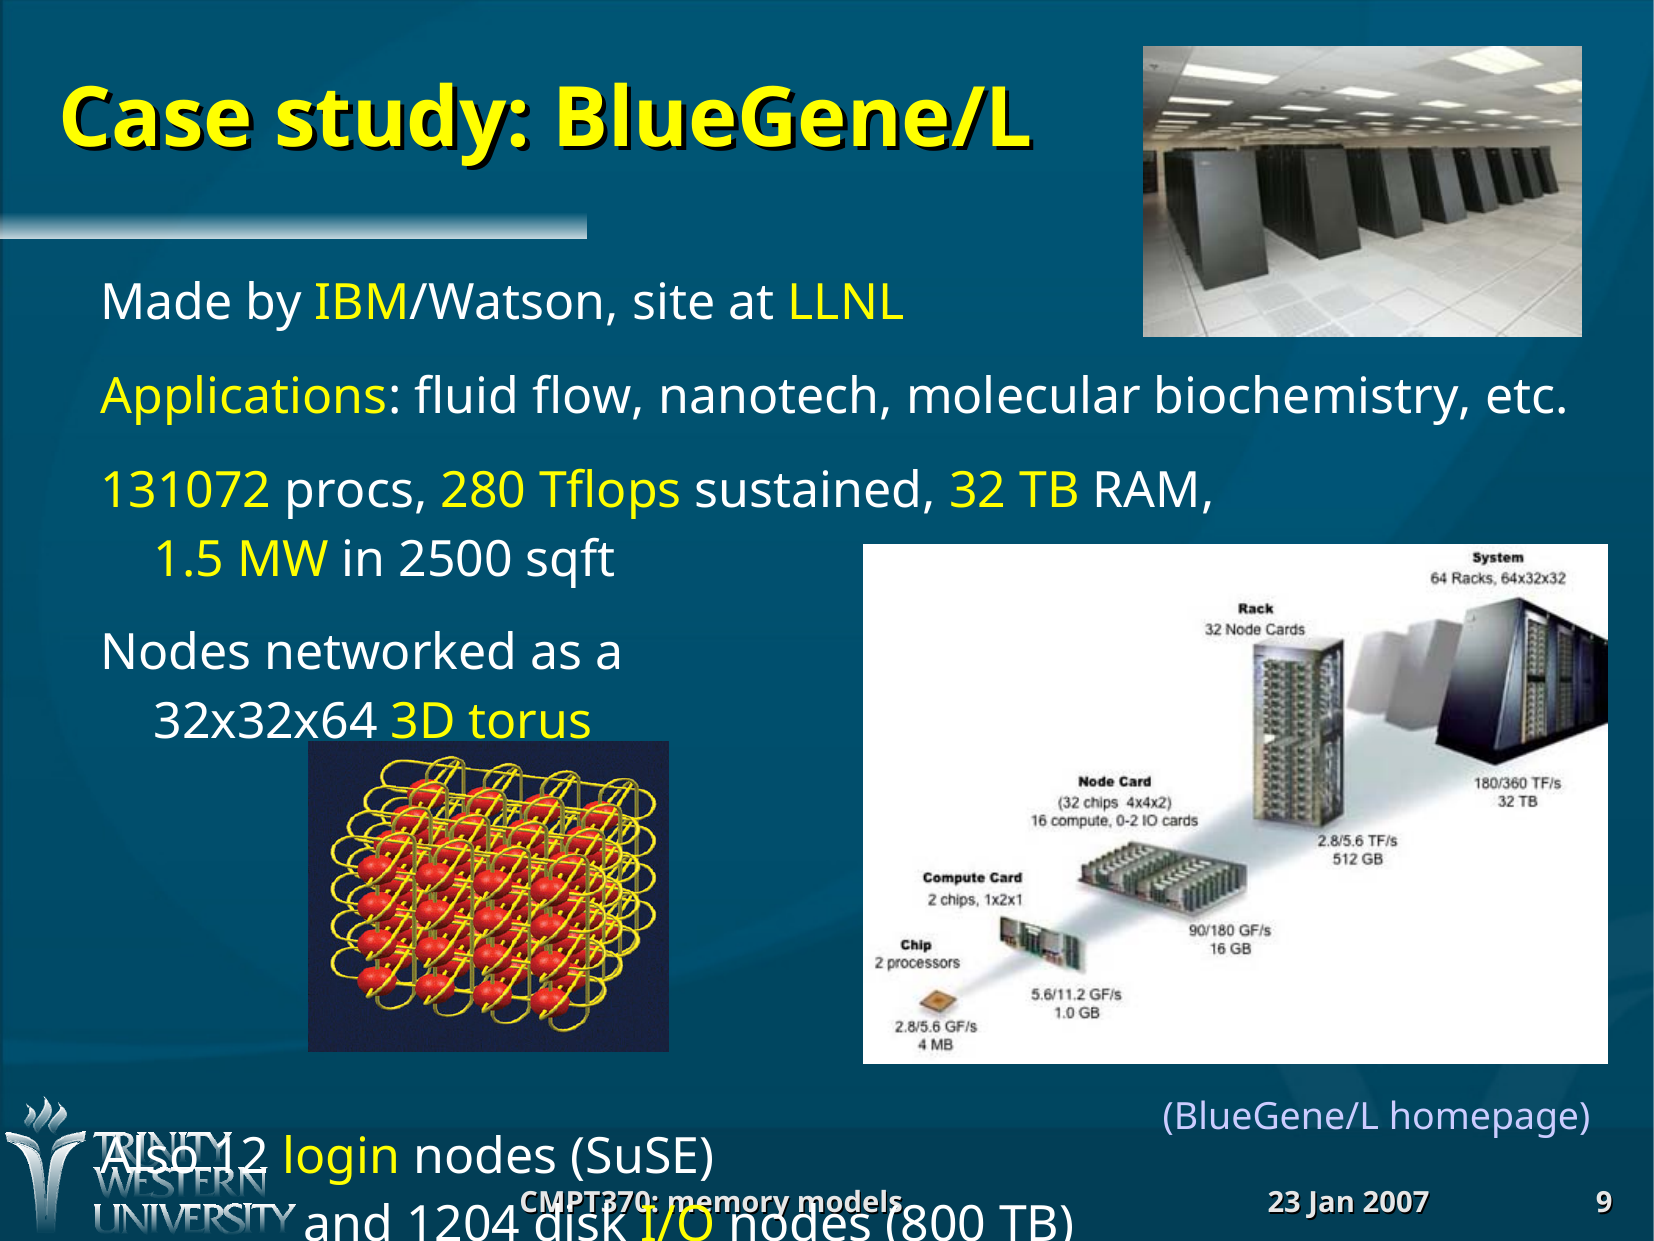

# Case study: BlueGene/L
Made by IBM/Watson, site at LLNL
Applications: fluid flow, nanotech, molecular biochemistry, etc.
131072 procs, 280 Tflops sustained, 32 TB RAM,
1.5 MW in 2500 sqft
Nodes networked as a
32x32x64 3D torus
Also 12 login nodes (SuSE)
		and 1204 disk I/O nodes (800 TB)
(BlueGene/L homepage)
CMPT370: memory models
23 Jan 2007
9